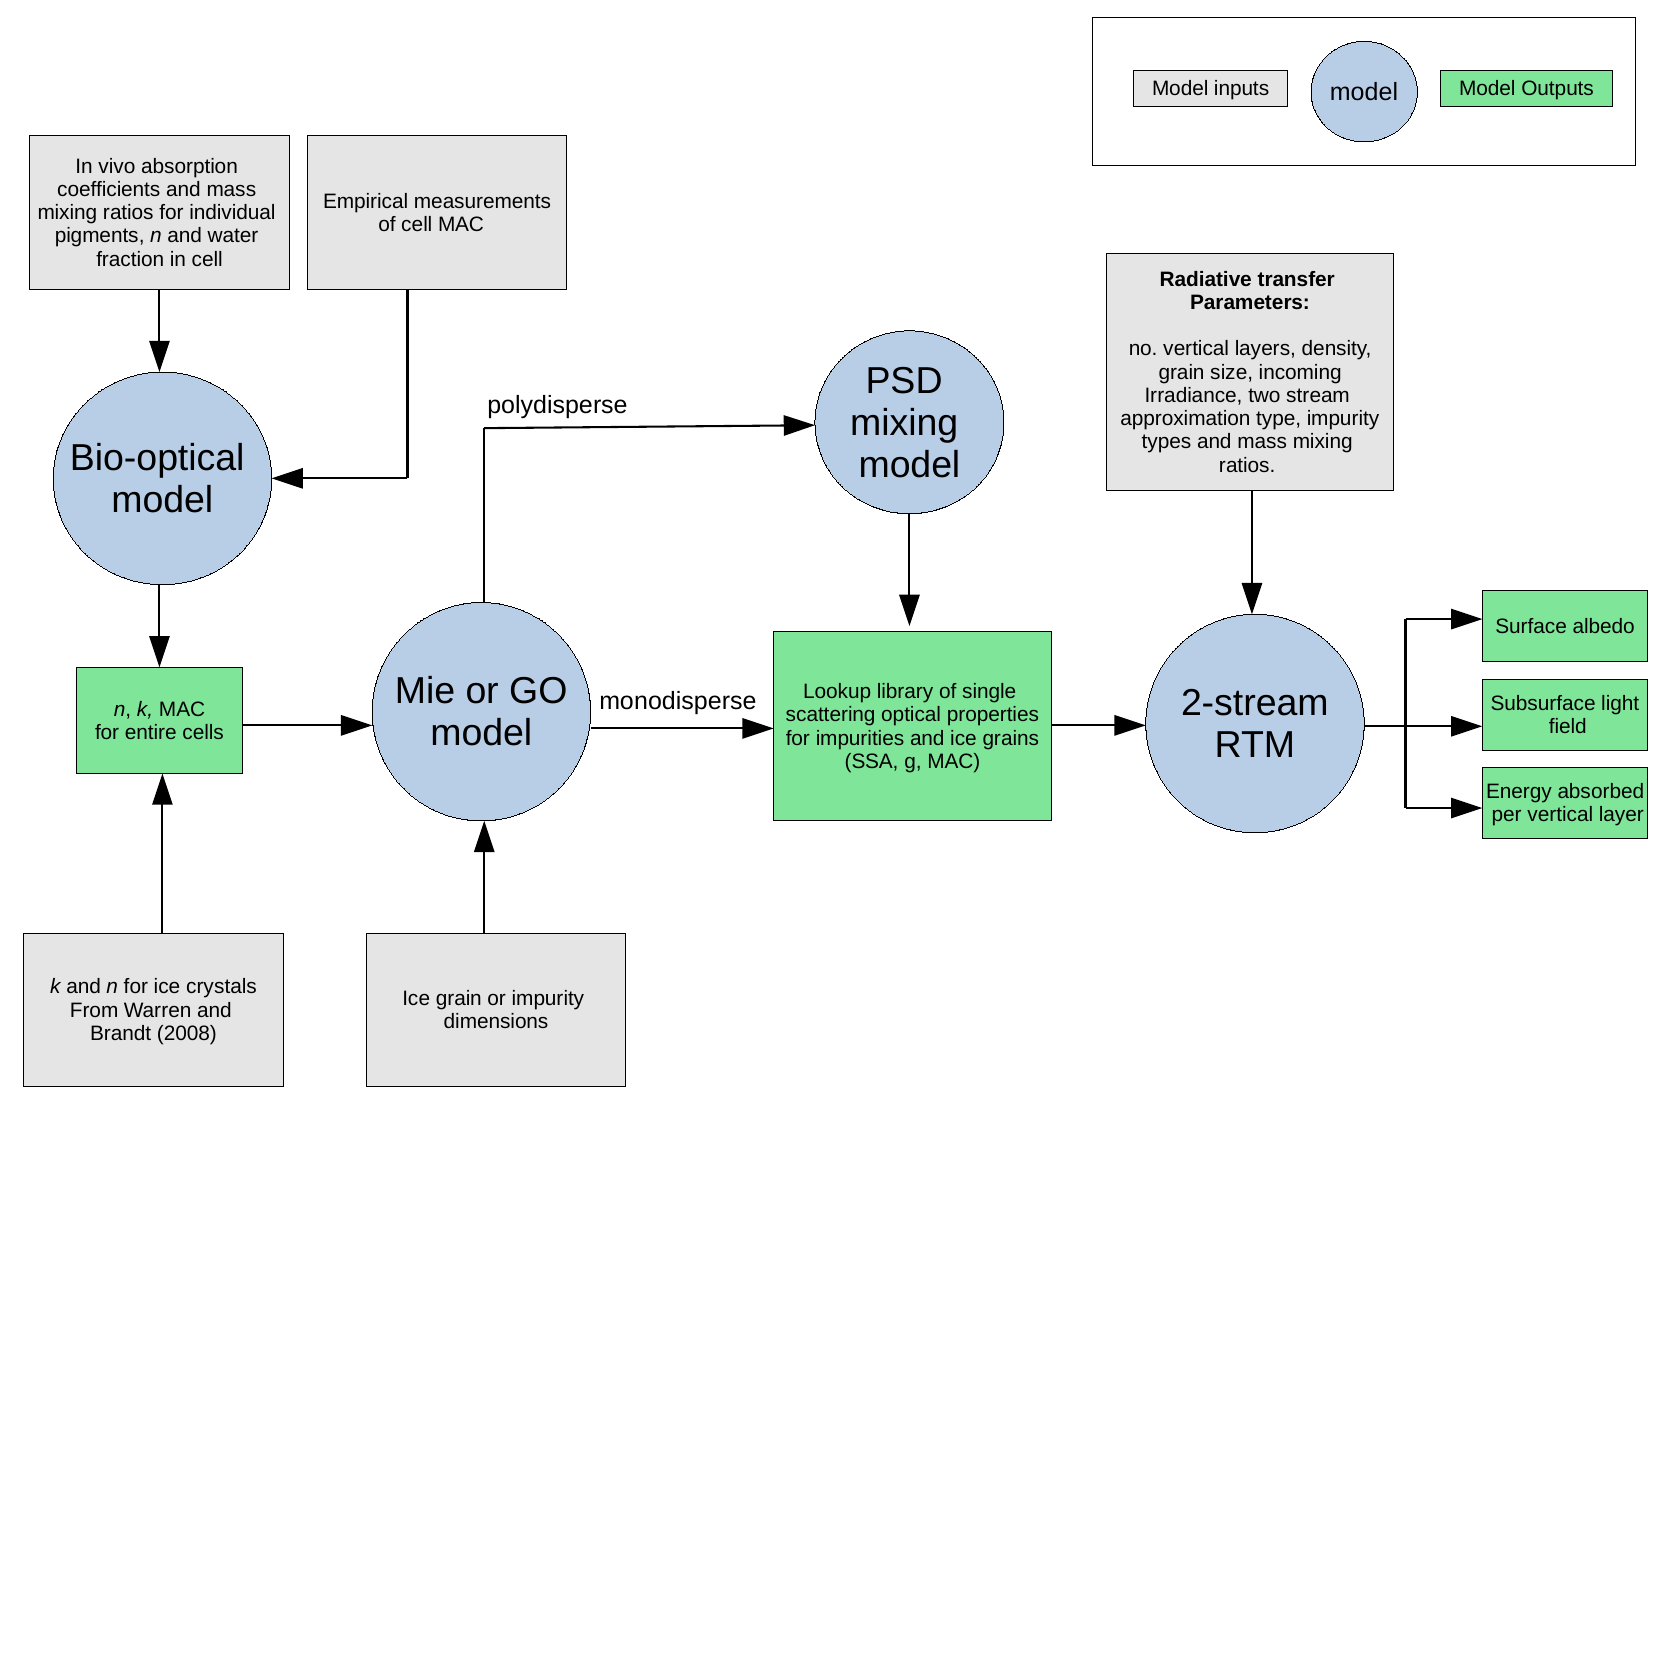

model
Model inputs
Model Outputs
In vivo absorption
coefficients and mass
mixing ratios for individual
pigments, n and water
fraction in cell
Empirical measurements
of cell MAC
Radiative transfer
Parameters:
no. vertical layers, density,
grain size, incoming
Irradiance, two stream
approximation type, impurity
types and mass mixing
ratios.
PSD
mixing
model
Bio-optical
model
polydisperse
Surface albedo
Mie or GO
model
2-stream
RTM
Lookup library of single
scattering optical properties
for impurities and ice grains
(SSA, g, MAC)
n, k, MAC
for entire cells
Subsurface light
 field
monodisperse
Energy absorbed
 per vertical layer
k and n for ice crystals
From Warren and
Brandt (2008)
Ice grain or impurity
dimensions